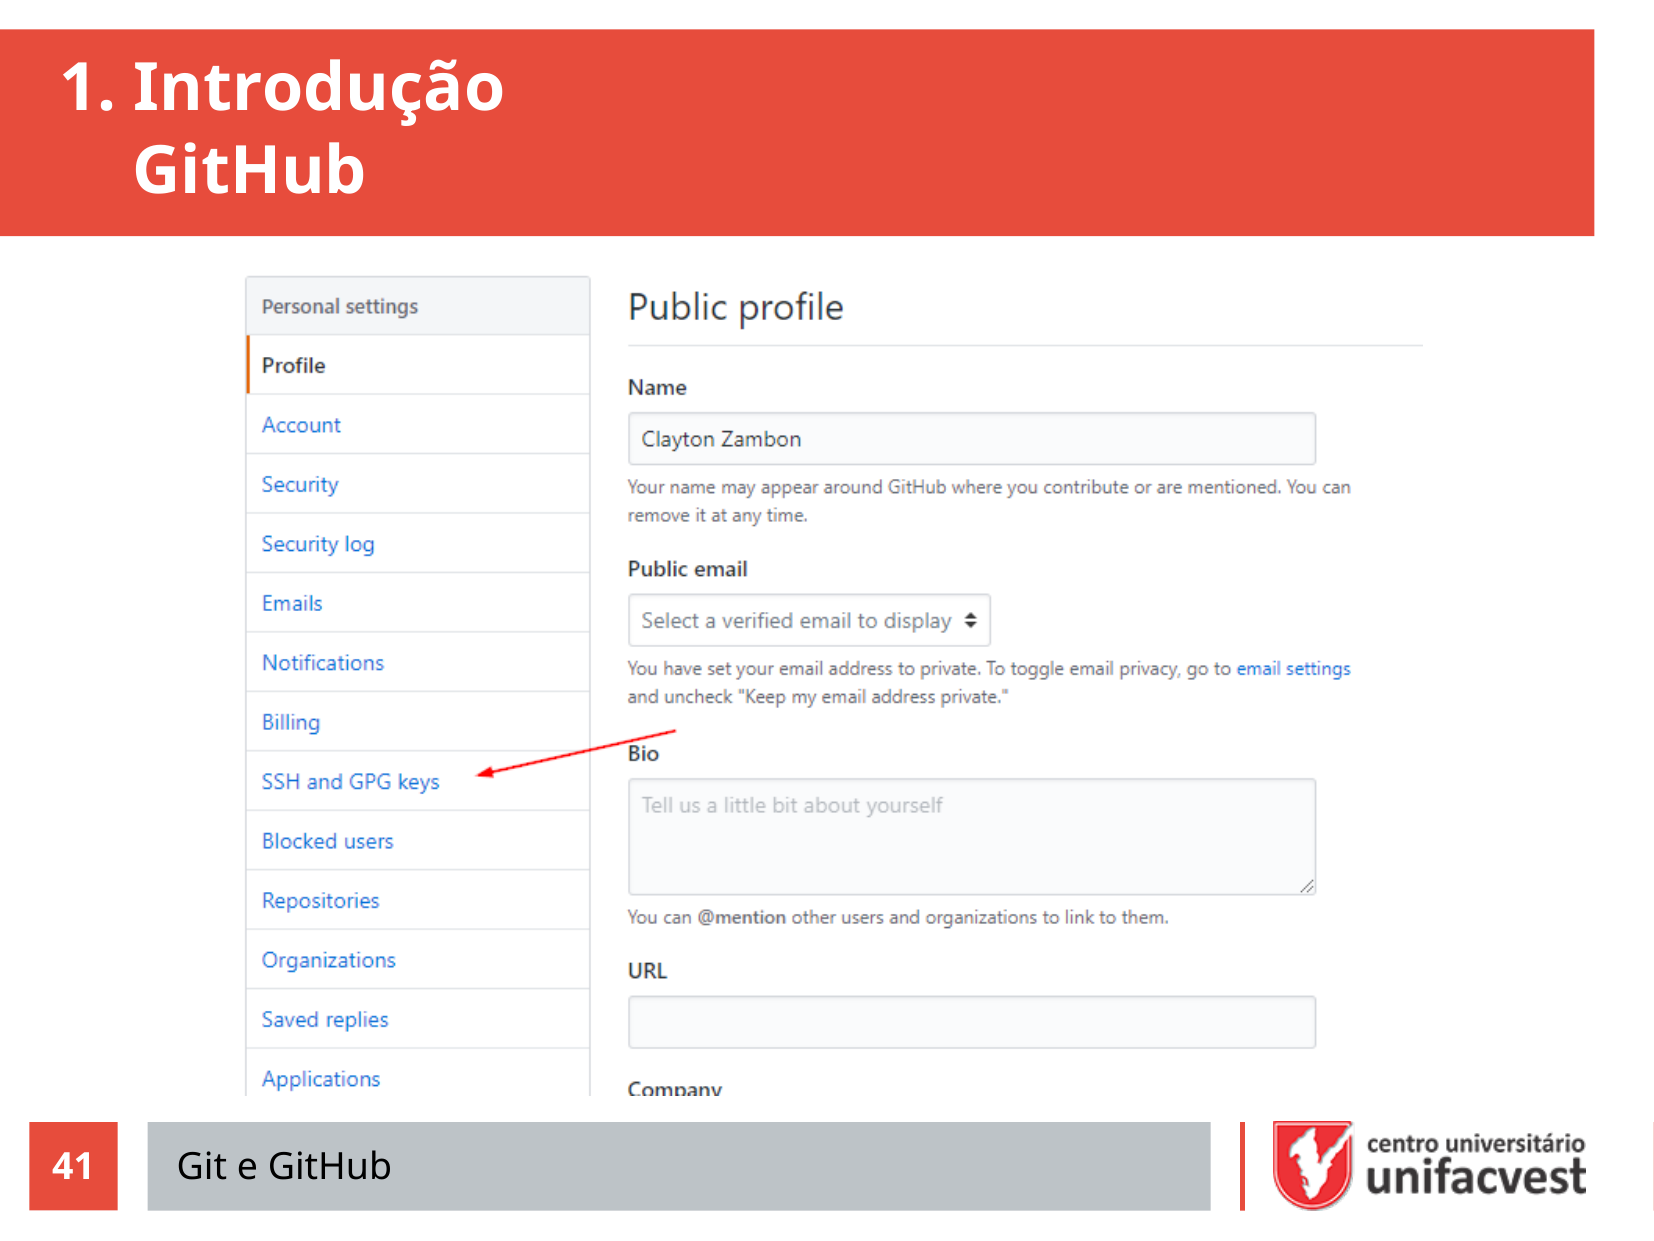

# 1. Introdução GitHub
41
Git e GitHub